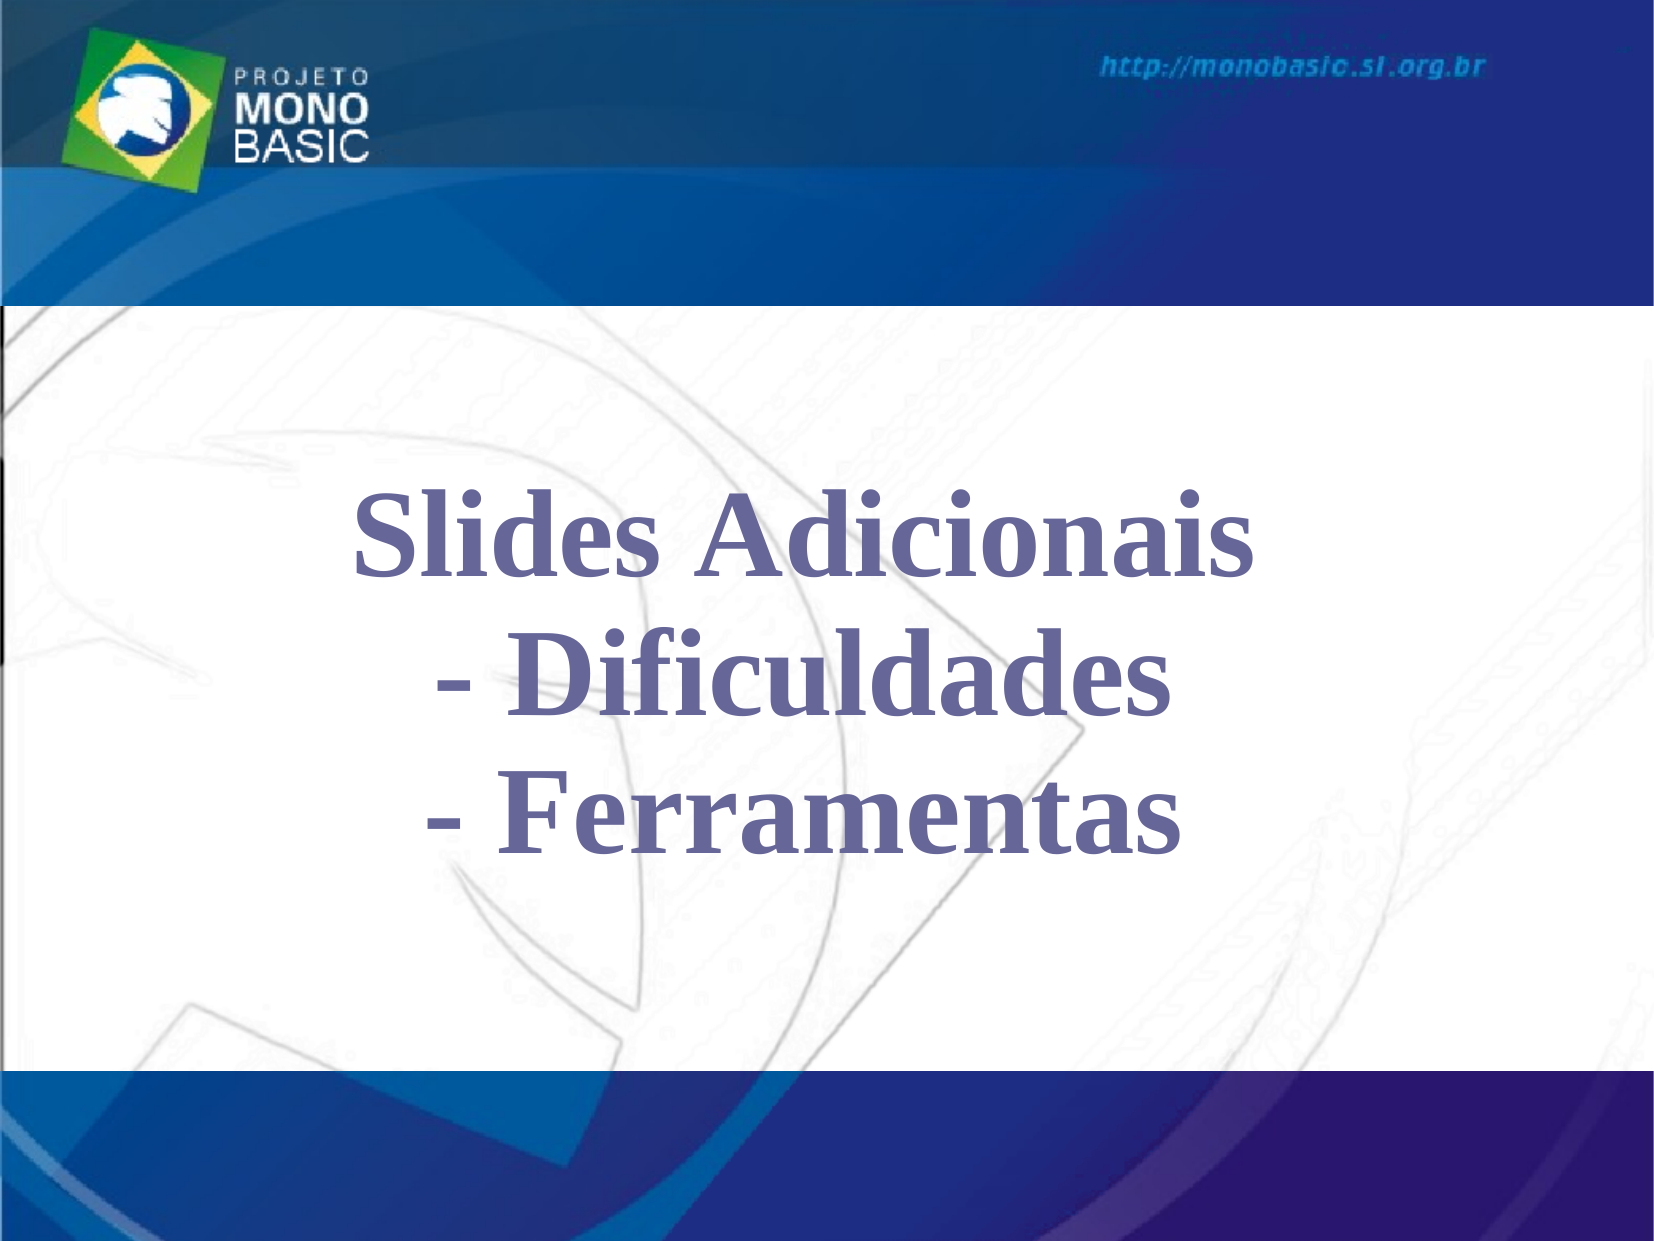

# Slides Adicionais - Dificuldades - Ferramentas